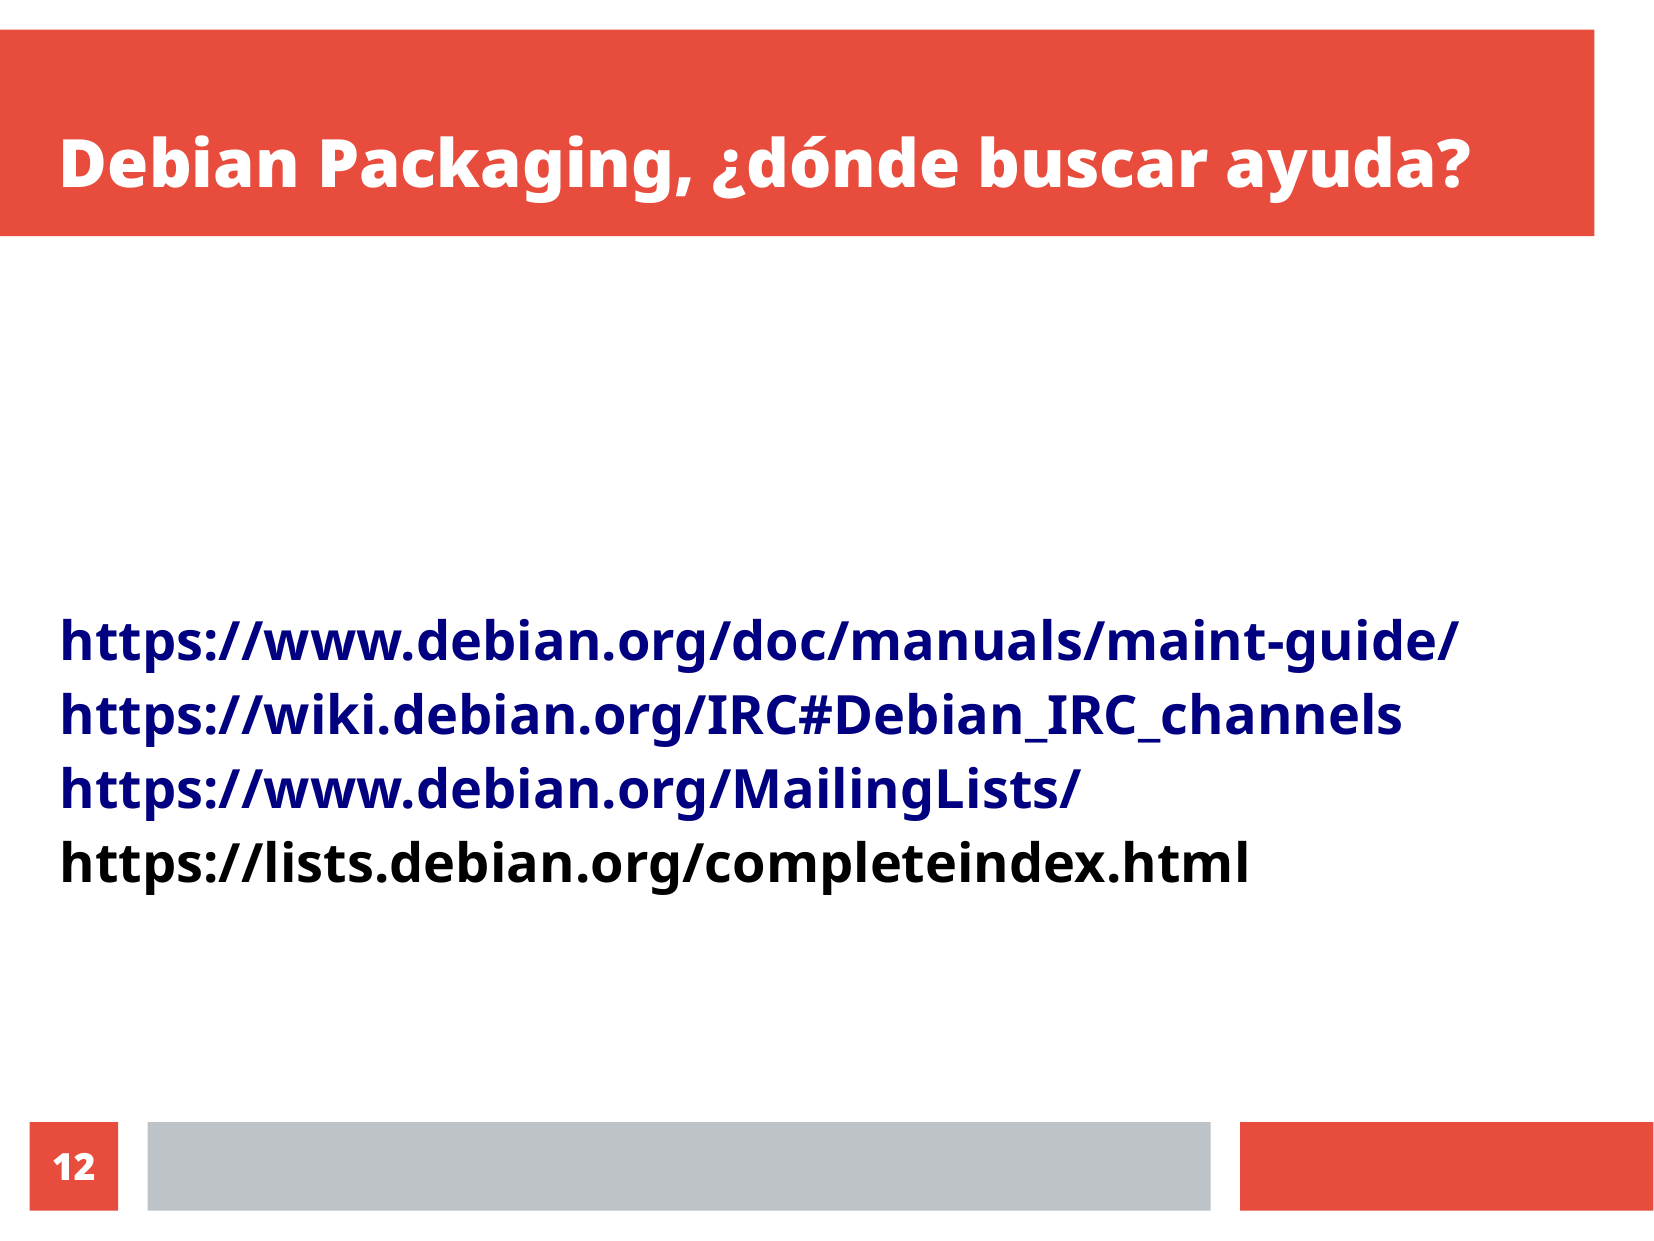

# Debian Packaging, ¿dónde buscar ayuda?
https://www.debian.org/doc/manuals/maint-guide/
https://wiki.debian.org/IRC#Debian_IRC_channels
https://www.debian.org/MailingLists/
https://lists.debian.org/completeindex.html
12